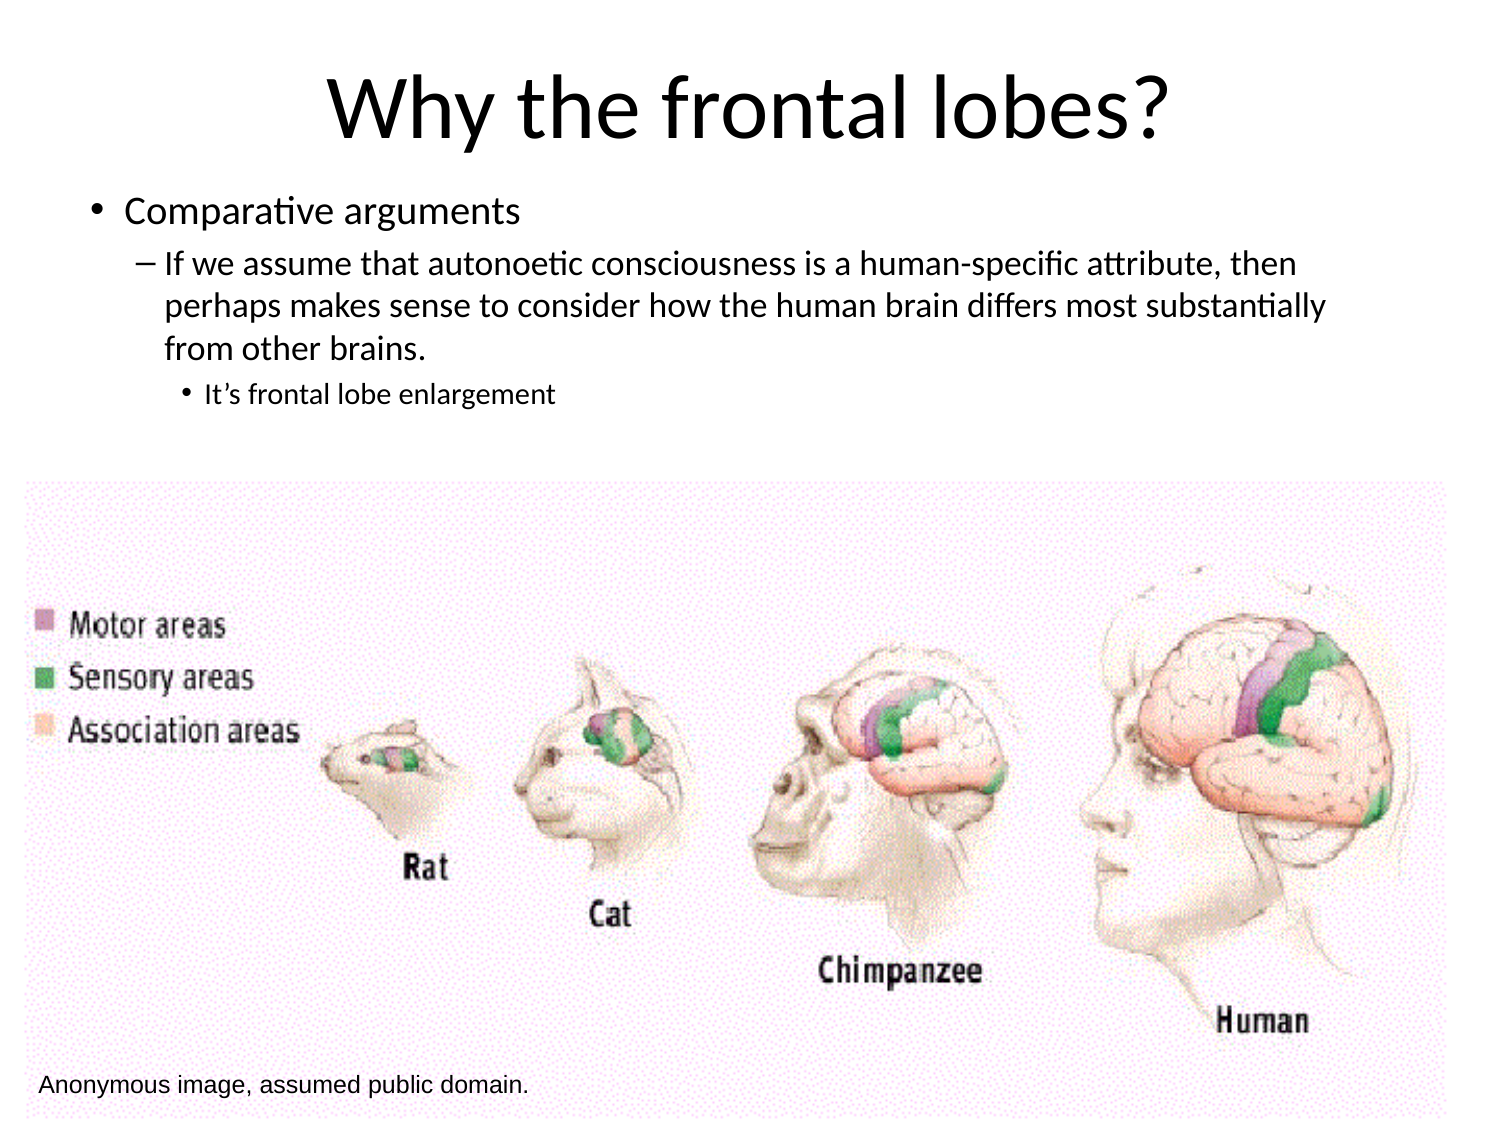

# Why the frontal lobes?
Comparative arguments
If we assume that autonoetic consciousness is a human-specific attribute, then perhaps makes sense to consider how the human brain differs most substantially from other brains.
It’s frontal lobe enlargement
Anonymous image, assumed public domain.